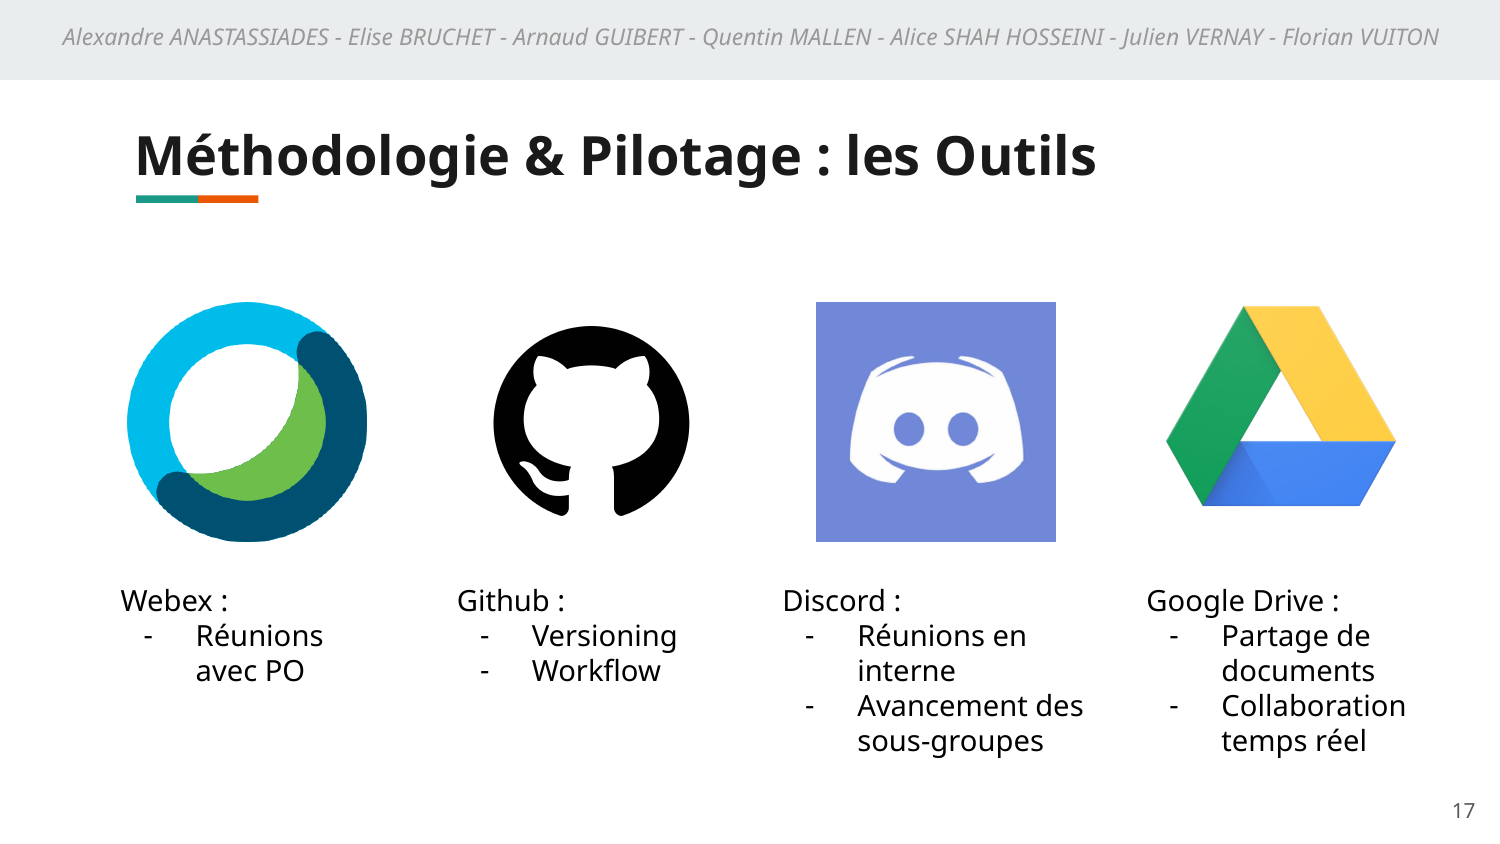

Alexandre ANASTASSIADES - Elise BRUCHET - Arnaud GUIBERT - Quentin MALLEN - Alice SHAH HOSSEINI - Julien VERNAY - Florian VUITON
# Méthodologie & Pilotage : les Outils
Webex :
Réunions avec PO
Github :
Versioning
Workflow
Discord :
Réunions en interne
Avancement des sous-groupes
Google Drive :
Partage de documents
Collaboration temps réel